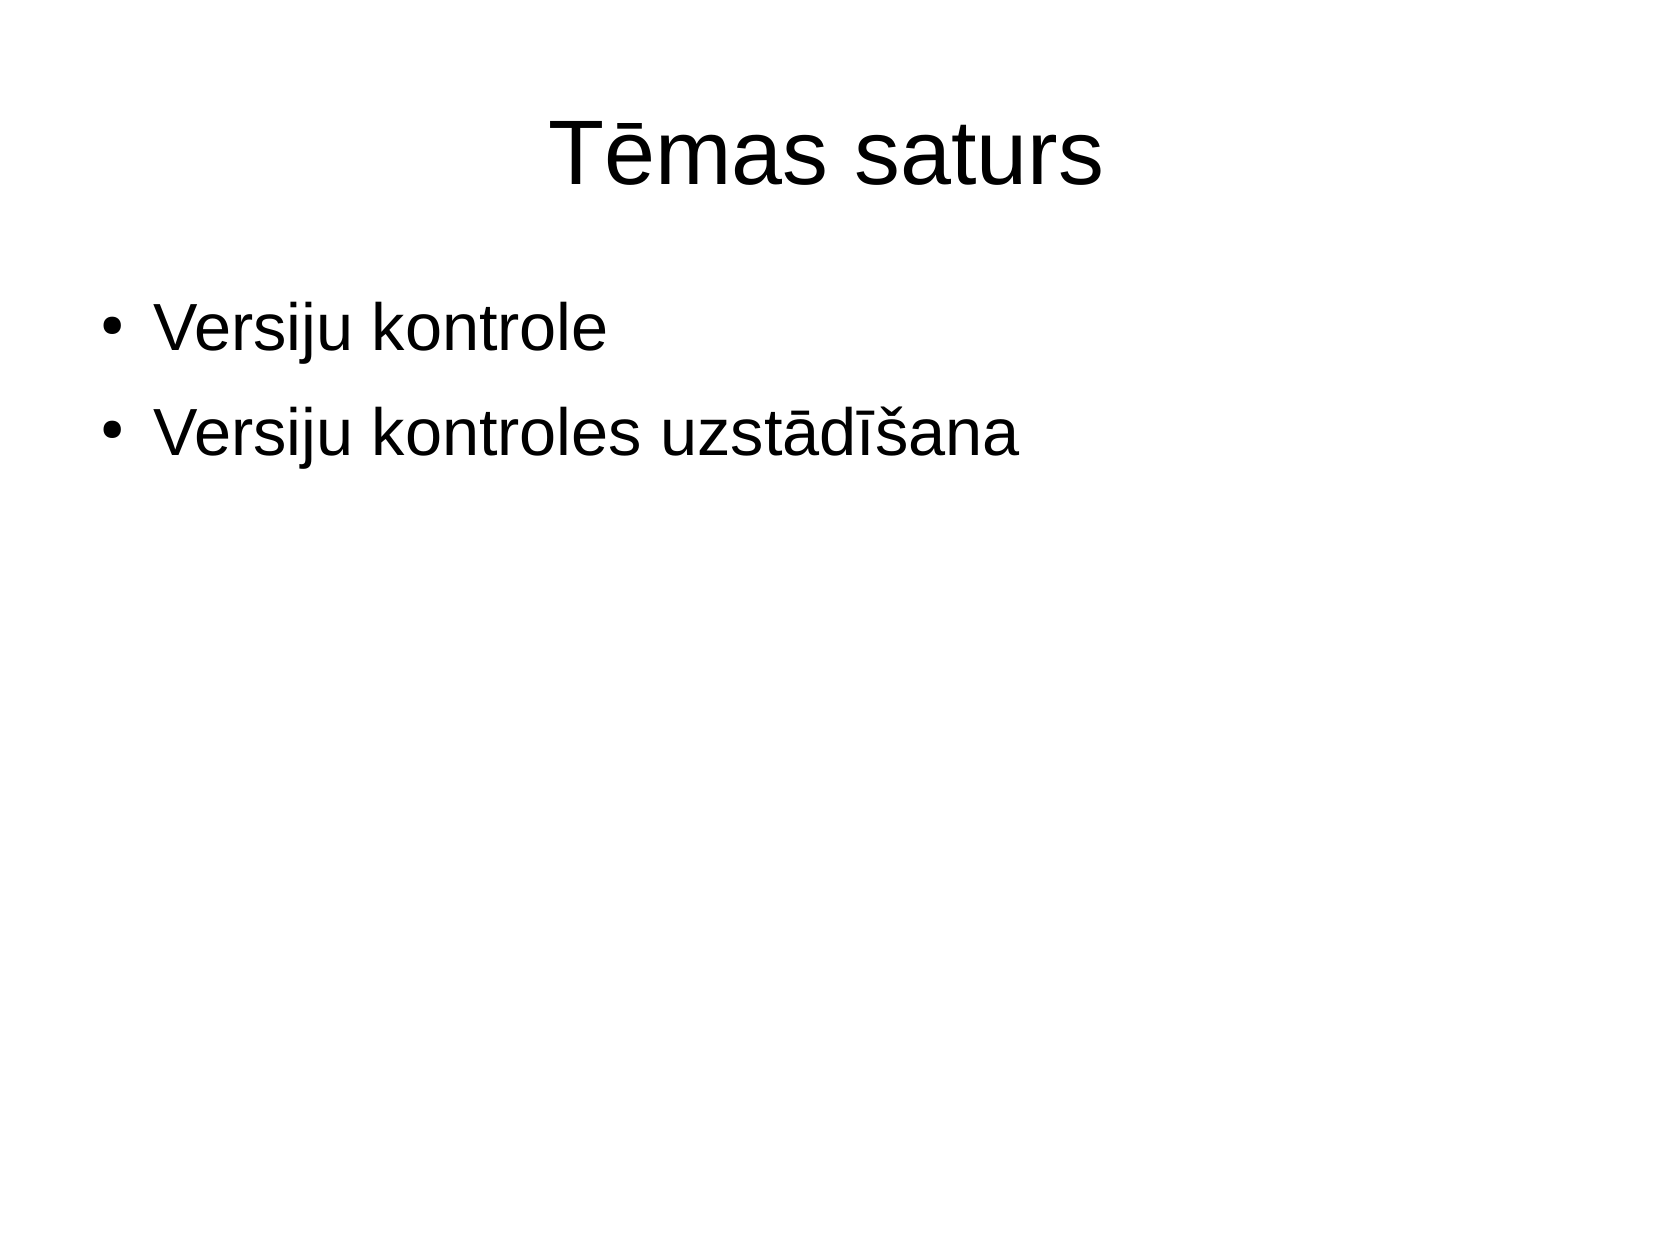

# Tēmas saturs
Versiju kontrole
Versiju kontroles uzstādīšana